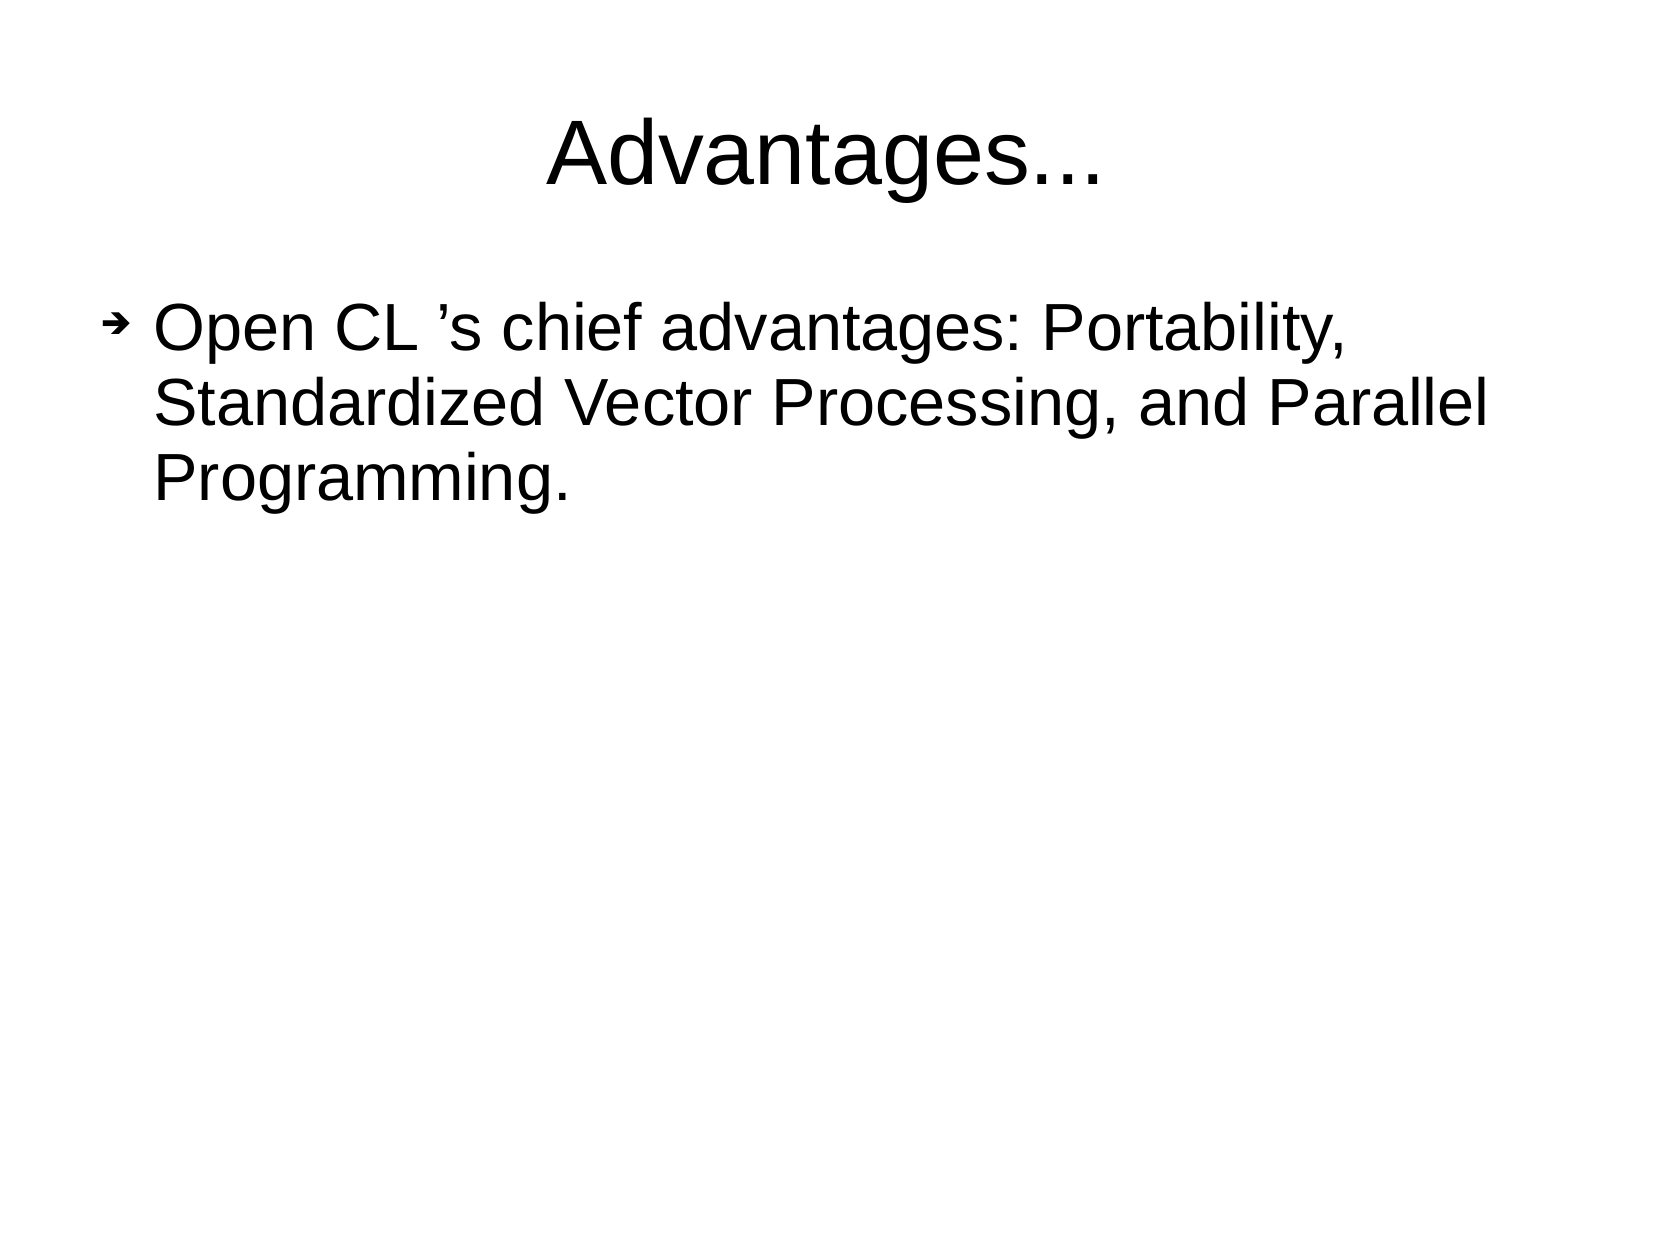

# Advantages...
Open CL ’s chief advantages: Portability, Standardized Vector Processing, and Parallel Programming.